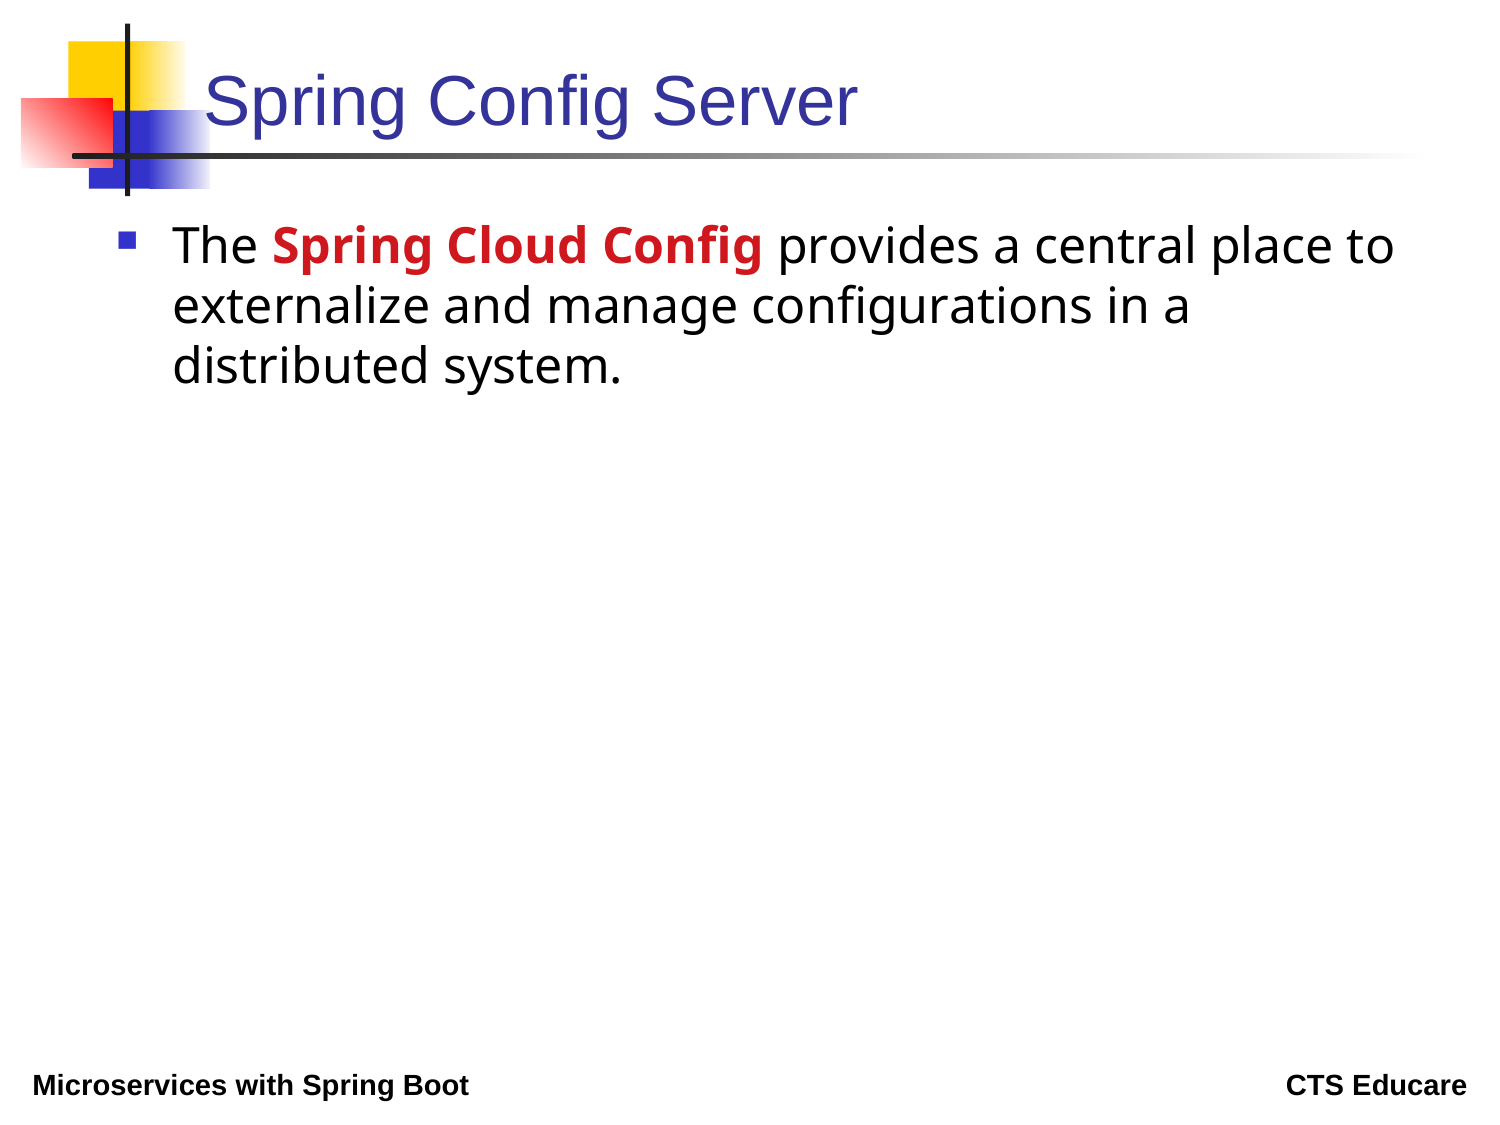

# Spring Config Server
The Spring Cloud Config provides a central place to externalize and manage configurations in a distributed system.